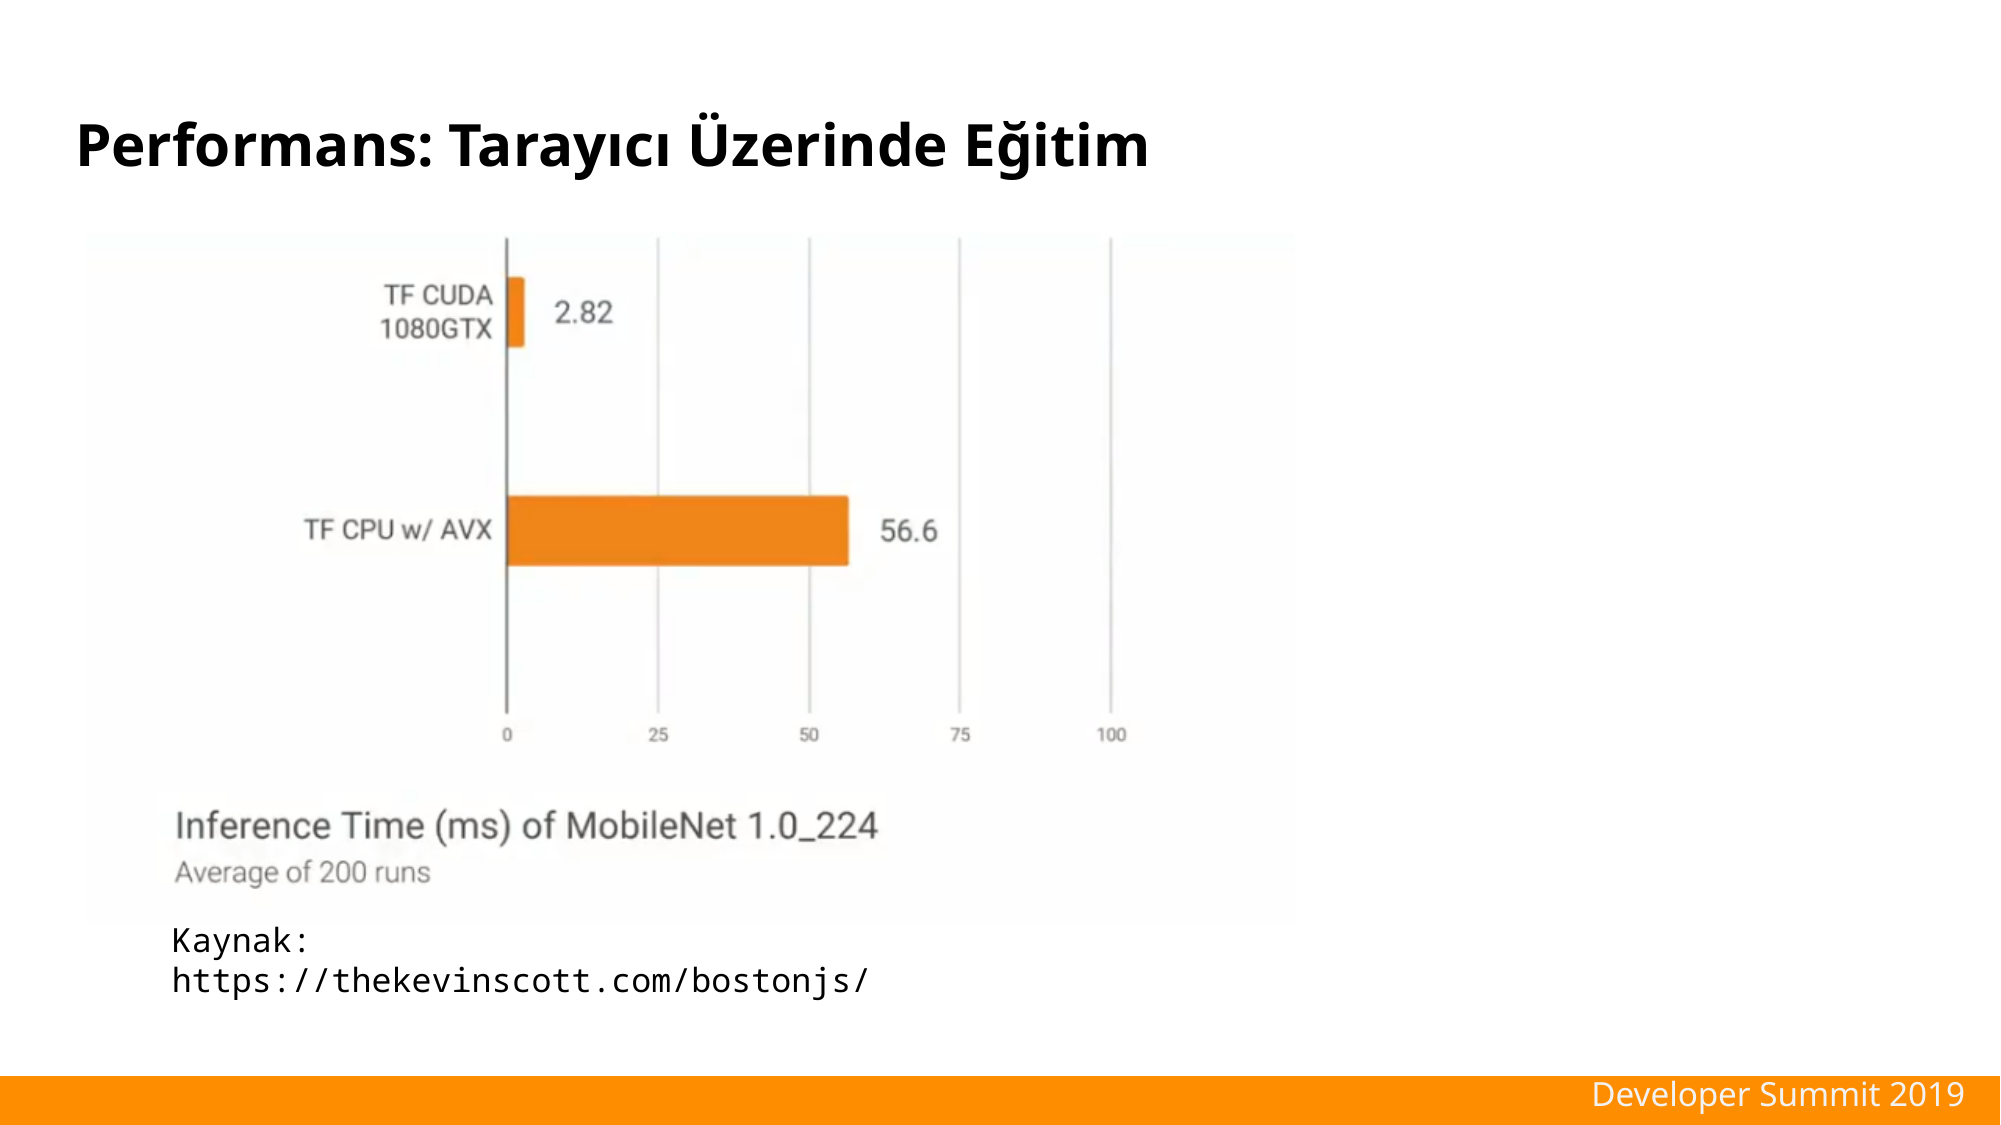

Performans: Tarayıcı Üzerinde Eğitim
Kaynak: https://thekevinscott.com/bostonjs/
Developer Summit 2019